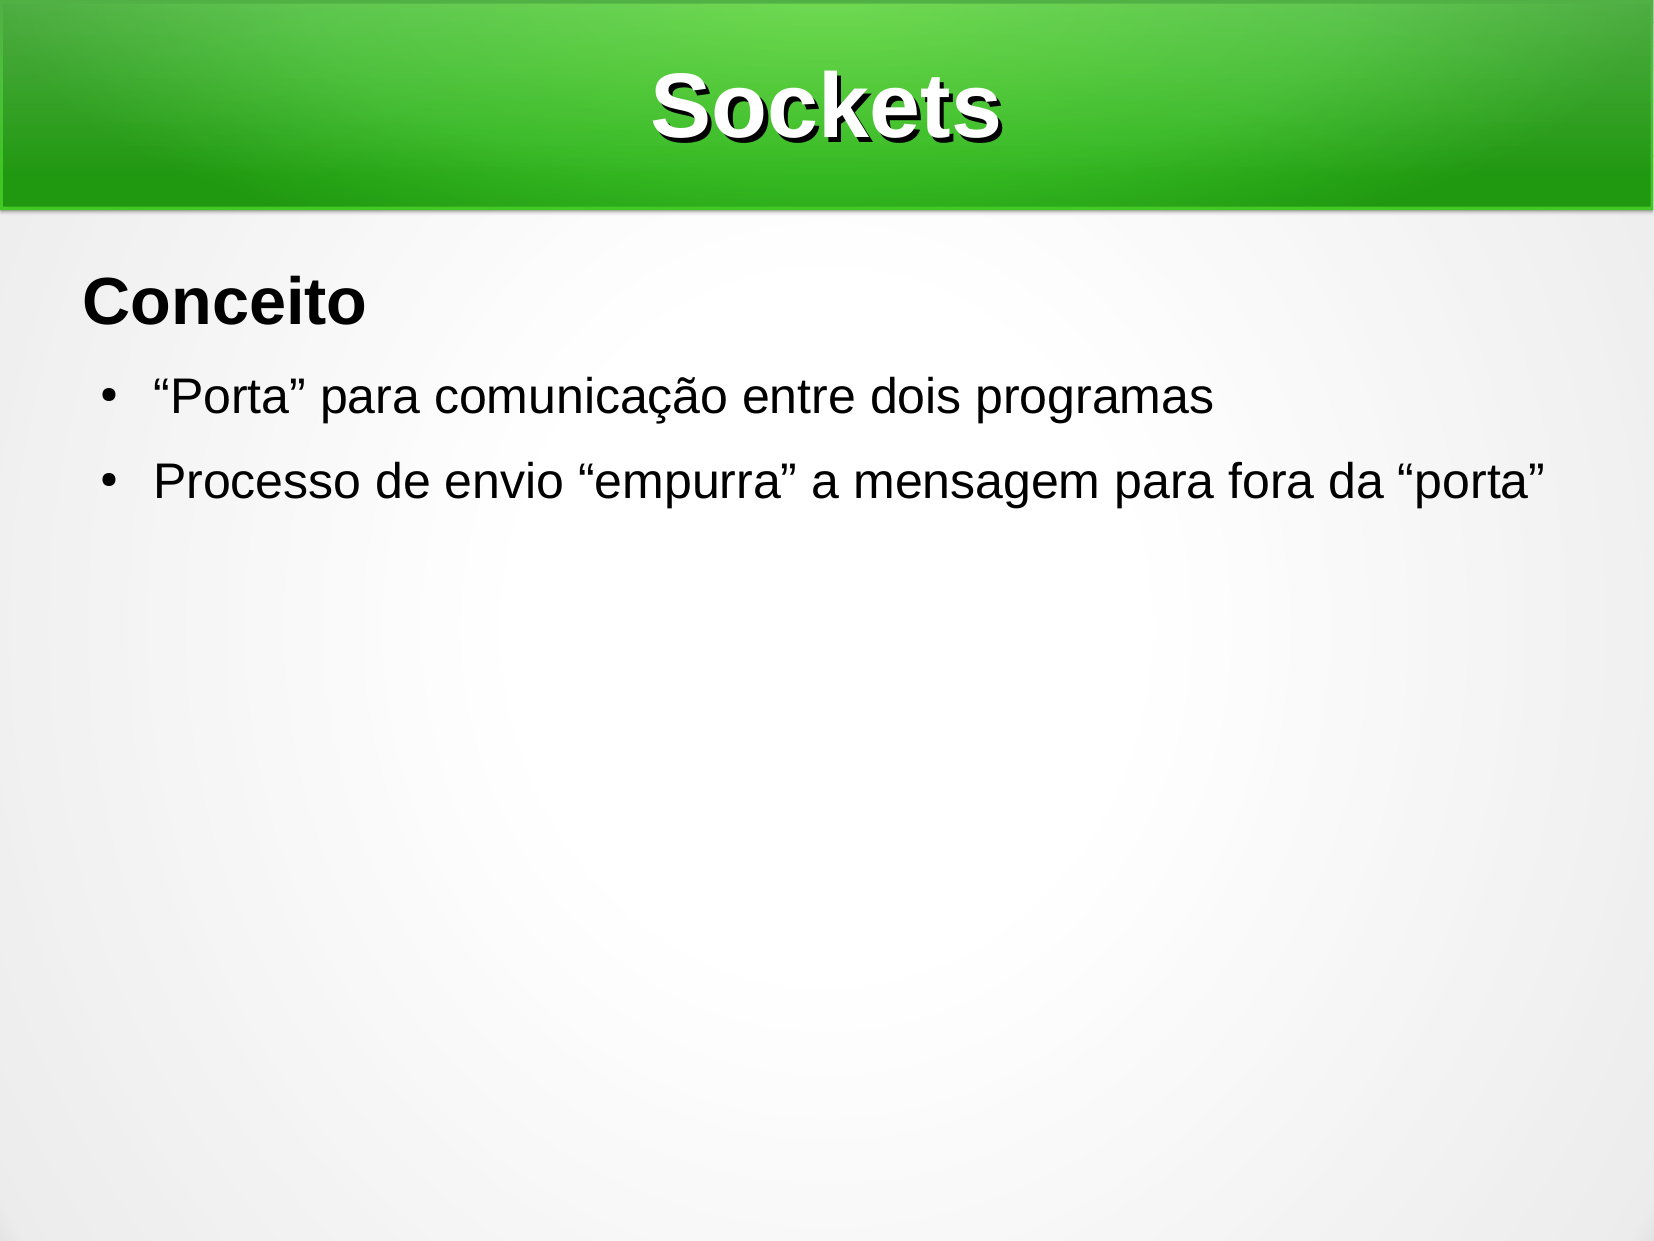

# Sockets
Conceito
“Porta” para comunicação entre dois programas
Processo de envio “empurra” a mensagem para fora da “porta”